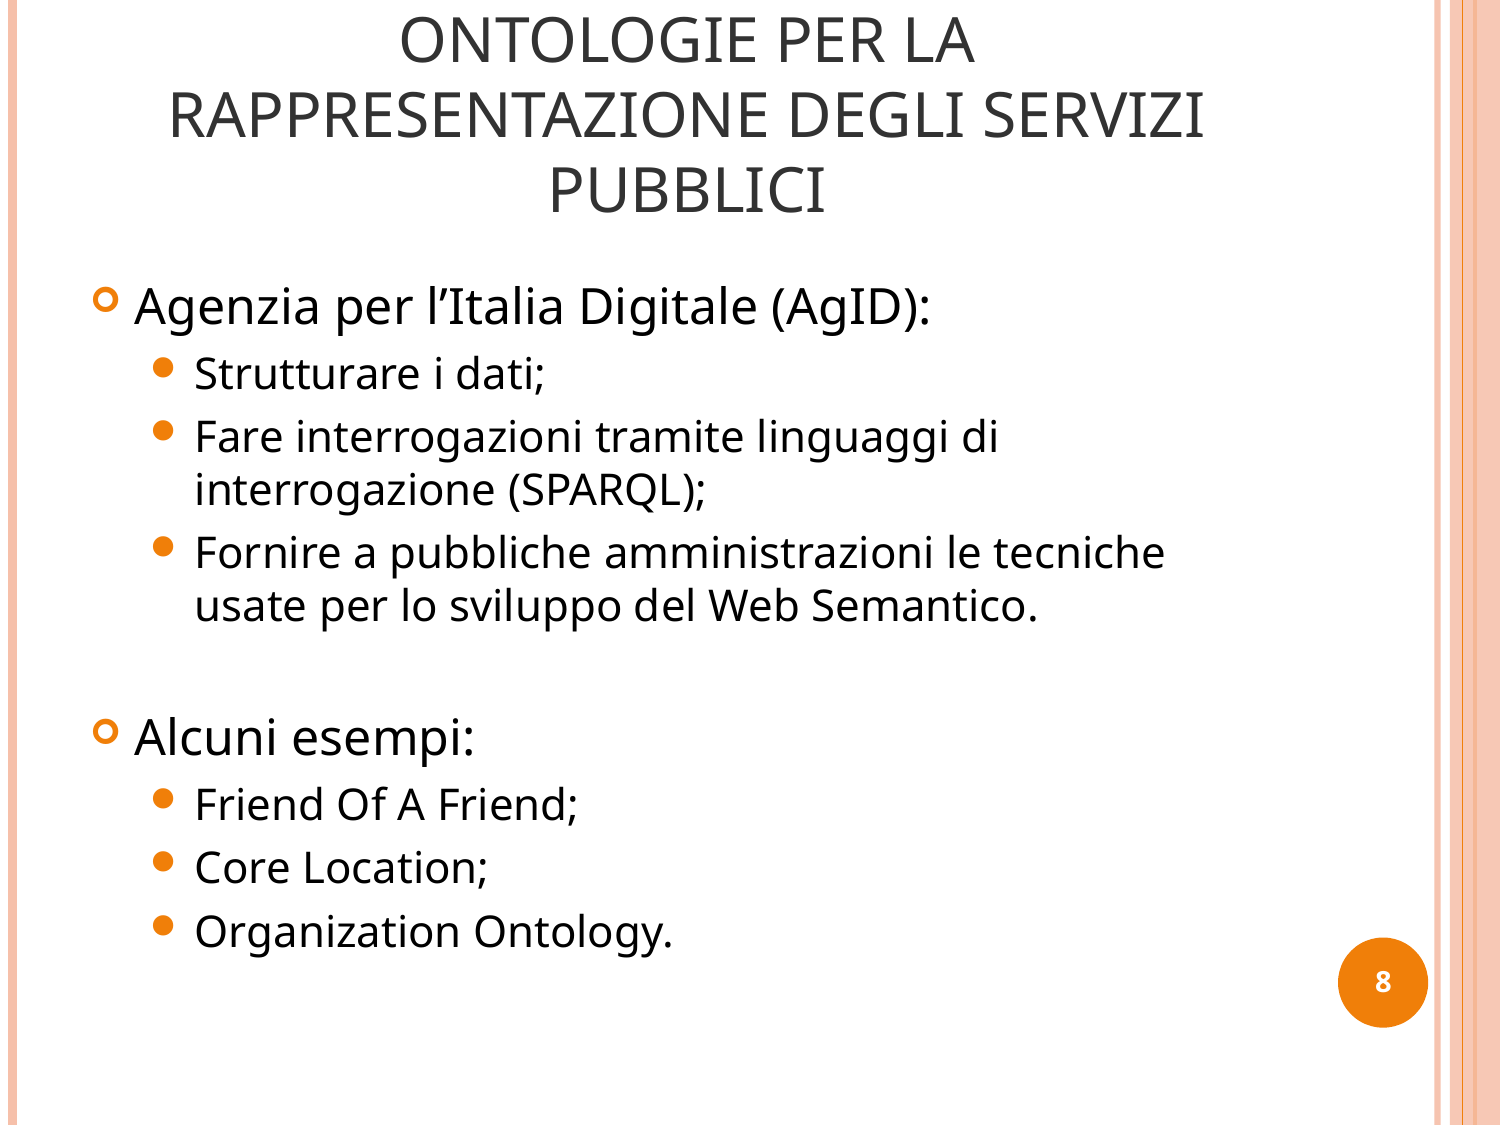

ONTOLOGIE PER LA RAPPRESENTAZIONE DEGLI SERVIZI PUBBLICI
# Agenzia per l’Italia Digitale (AgID):
Strutturare i dati;
Fare interrogazioni tramite linguaggi di interrogazione (SPARQL);
Fornire a pubbliche amministrazioni le tecniche usate per lo sviluppo del Web Semantico.
Alcuni esempi:
Friend Of A Friend;
Core Location;
Organization Ontology.